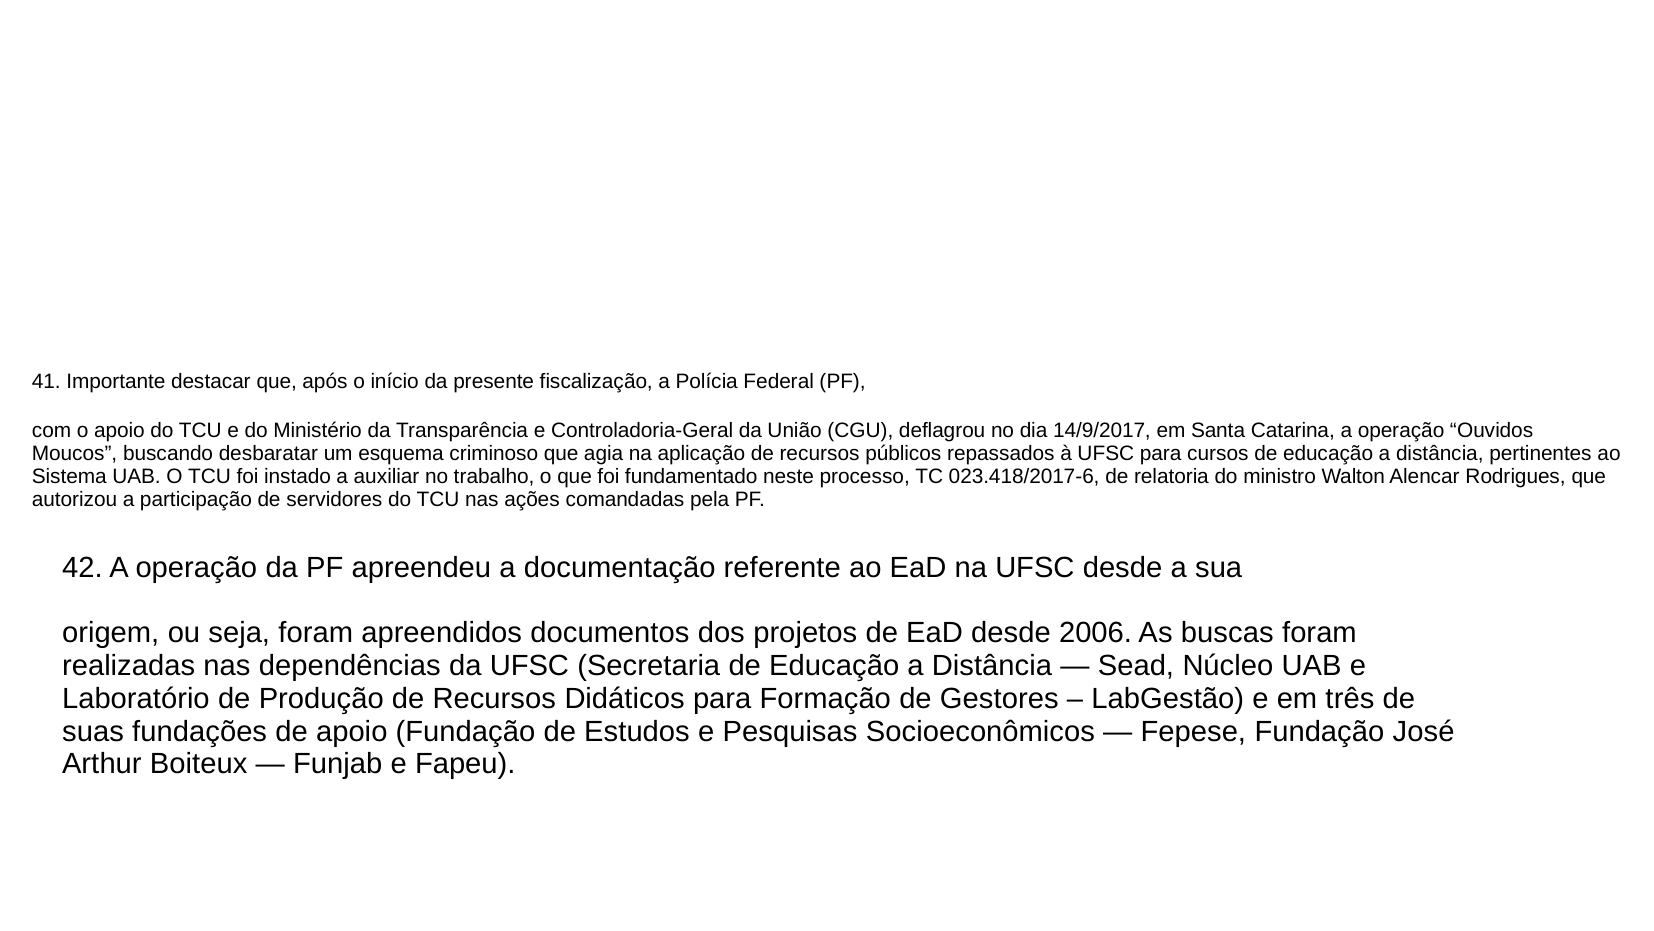

#
41. Importante destacar que, após o início da presente fiscalização, a Polícia Federal (PF),
com o apoio do TCU e do Ministério da Transparência e Controladoria-Geral da União (CGU), deflagrou no dia 14/9/2017, em Santa Catarina, a operação “Ouvidos Moucos”, buscando desbaratar um esquema criminoso que agia na aplicação de recursos públicos repassados à UFSC para cursos de educação a distância, pertinentes ao Sistema UAB. O TCU foi instado a auxiliar no trabalho, o que foi fundamentado neste processo, TC 023.418/2017-6, de relatoria do ministro Walton Alencar Rodrigues, que autorizou a participação de servidores do TCU nas ações comandadas pela PF.
42. A operação da PF apreendeu a documentação referente ao EaD na UFSC desde a sua
origem, ou seja, foram apreendidos documentos dos projetos de EaD desde 2006. As buscas foram realizadas nas dependências da UFSC (Secretaria de Educação a Distância — Sead, Núcleo UAB e Laboratório de Produção de Recursos Didáticos para Formação de Gestores – LabGestão) e em três de suas fundações de apoio (Fundação de Estudos e Pesquisas Socioeconômicos — Fepese, Fundação José Arthur Boiteux — Funjab e Fapeu).